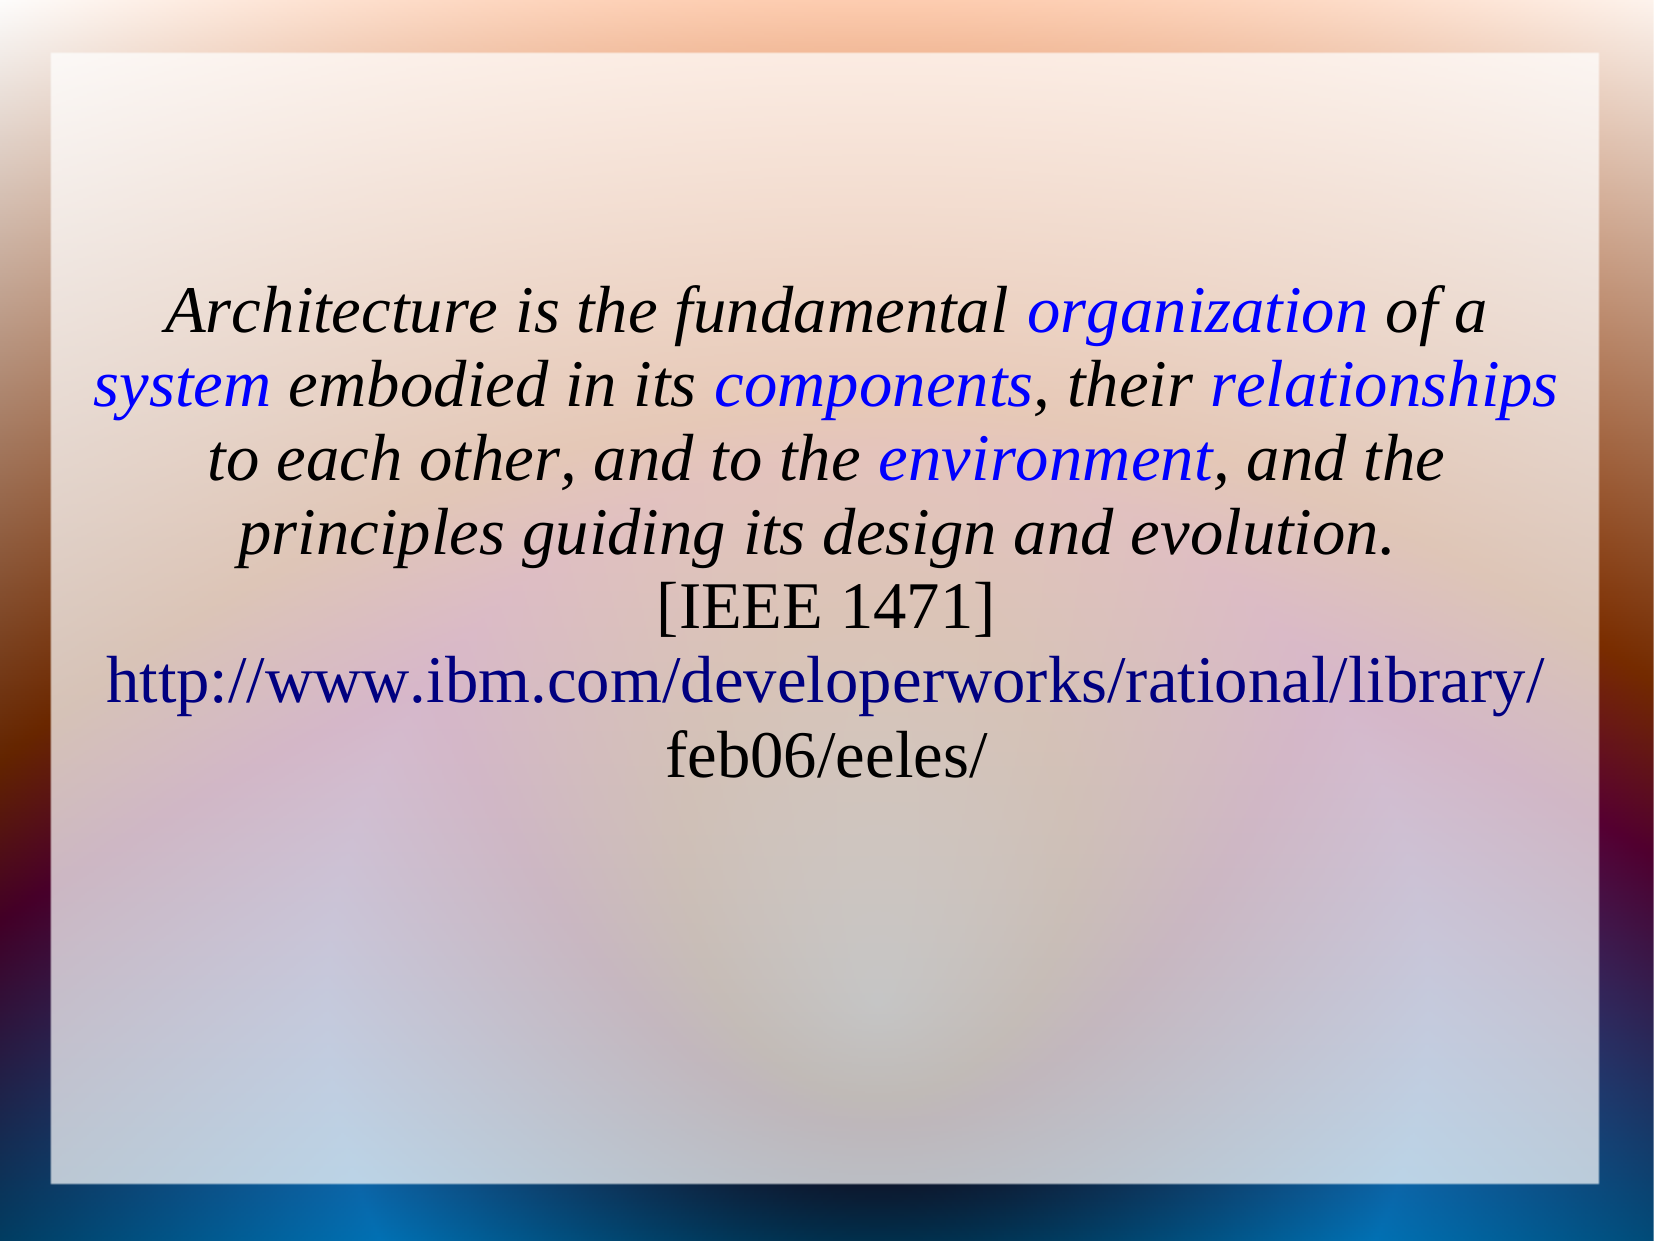

# Architecture is the fundamental organization of a system embodied in its components, their relationships to each other, and to the environment, and the principles guiding its design and evolution.
[IEEE 1471]
http://www.ibm.com/developerworks/rational/library/
feb06/eeles/